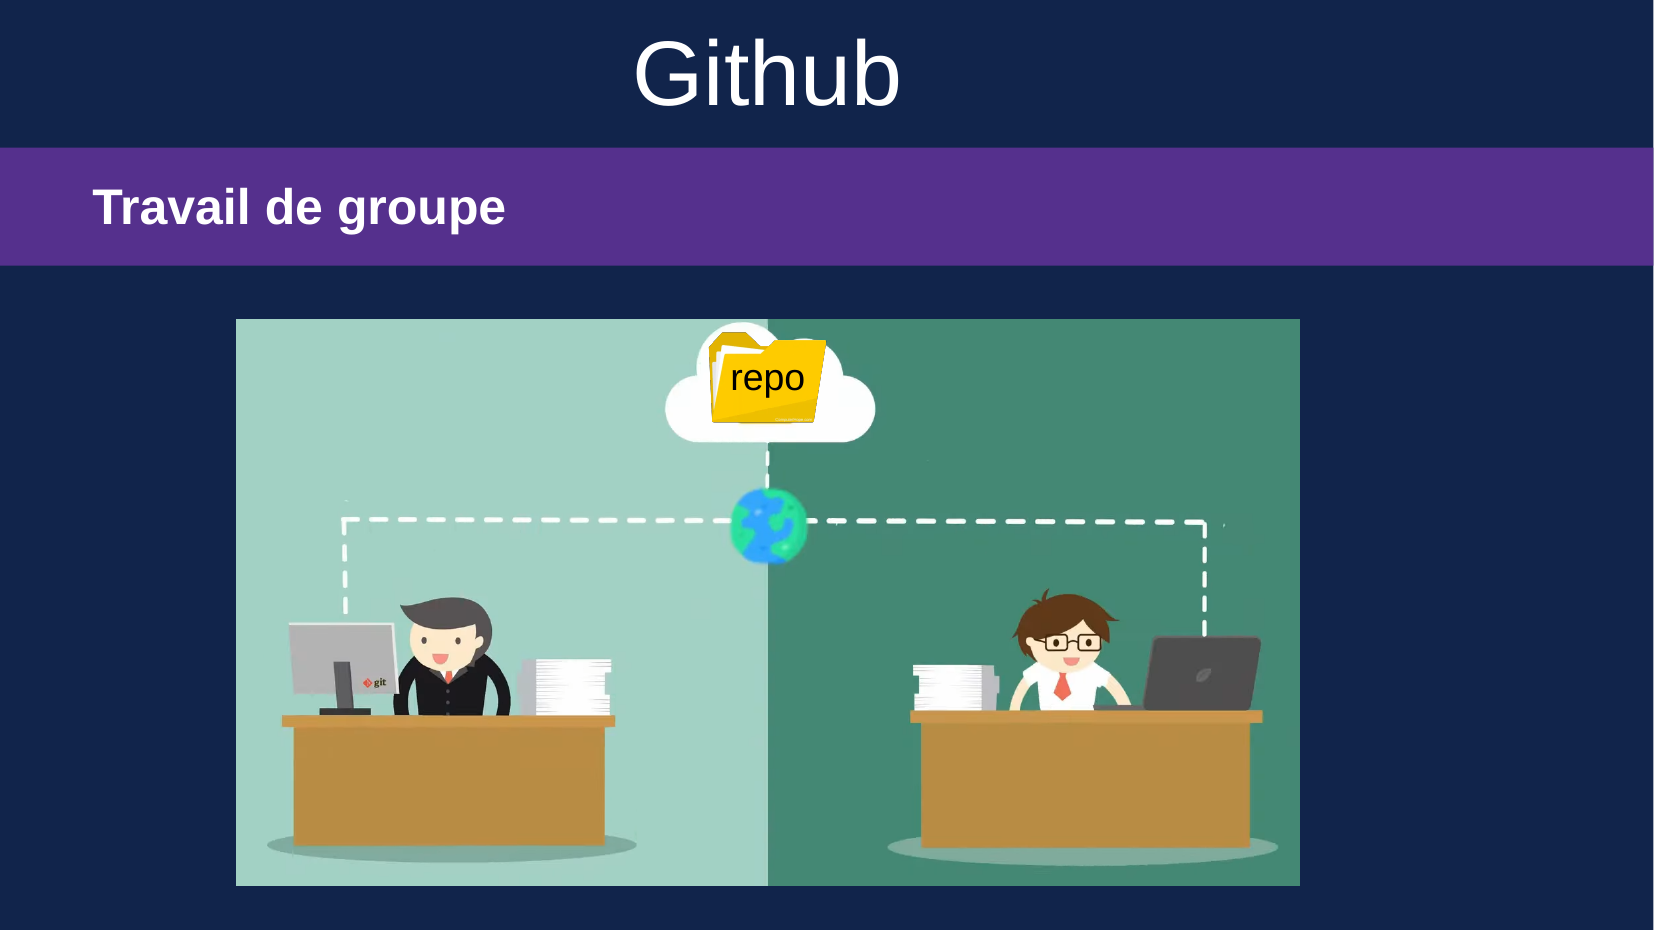

# Github
Travail de groupe
repo
repo